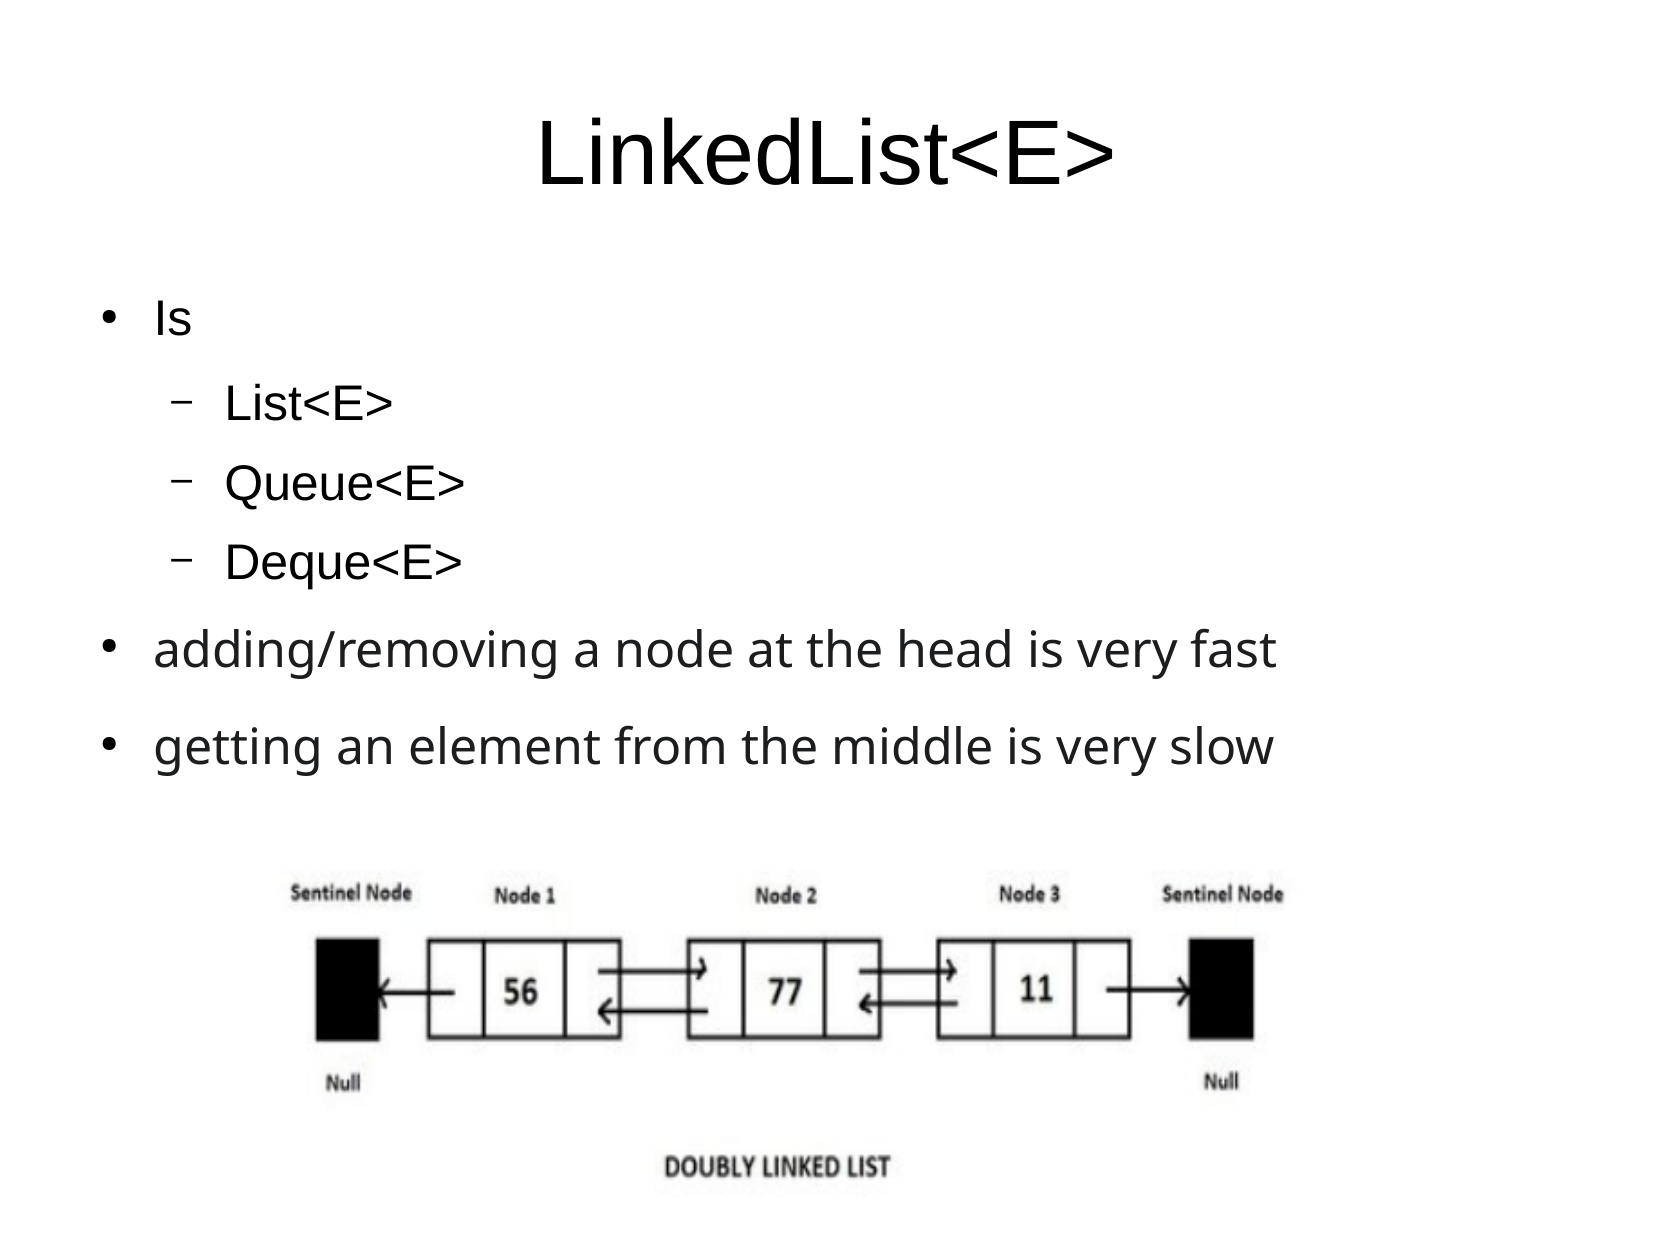

# LinkedList<E>
Is
List<E>
Queue<E>
Deque<E>
adding/removing a node at the head is very fast
getting an element from the middle is very slow